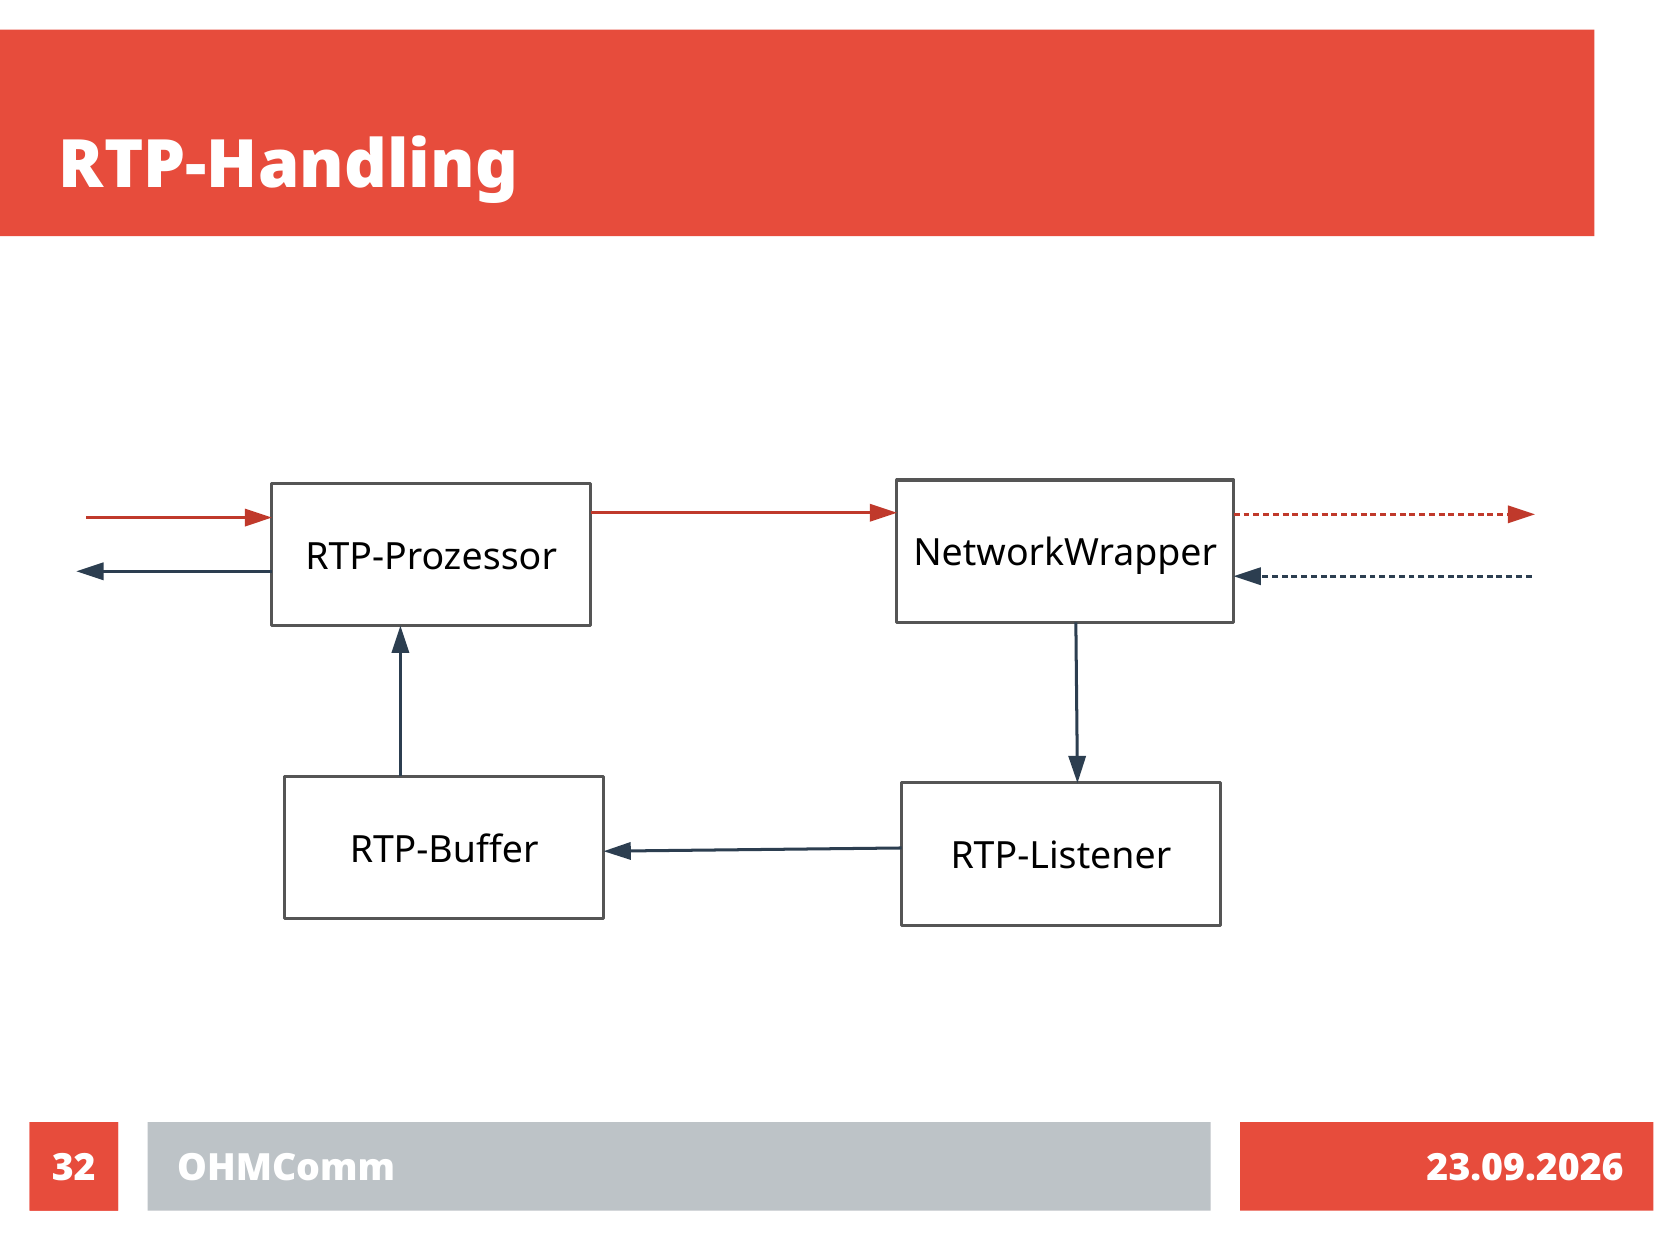

# RTP-Handling
NetworkWrapper
RTP-Prozessor
RTP-Buffer
RTP-Listener
32
OHMComm